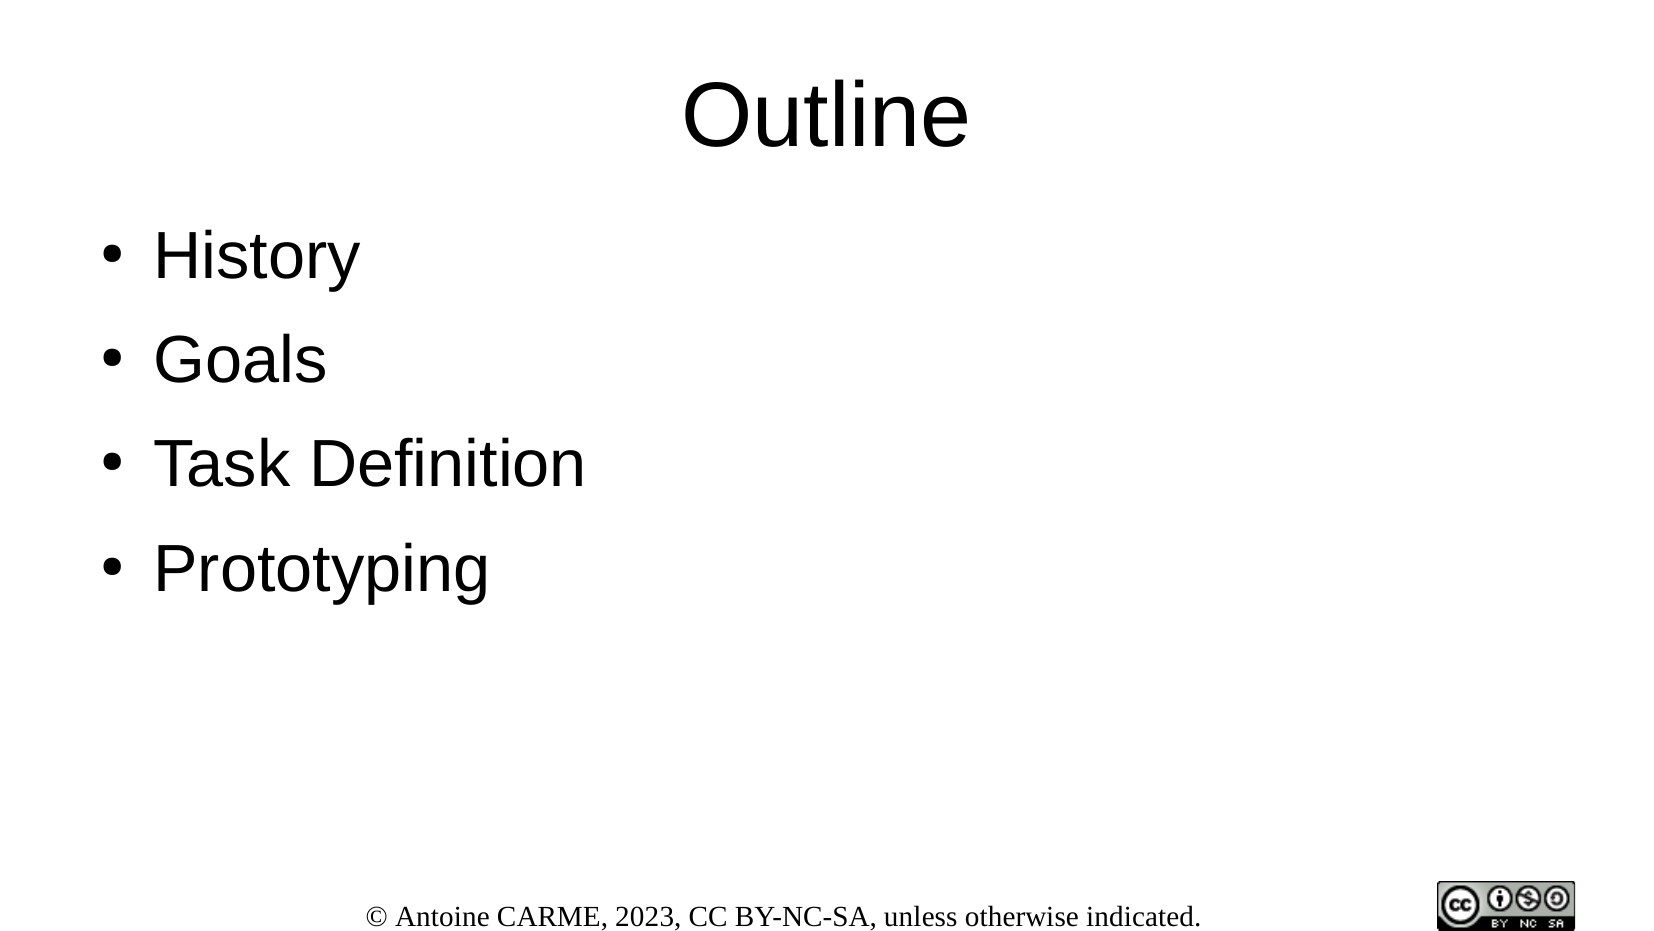

# Outline
History
Goals
Task Definition
Prototyping